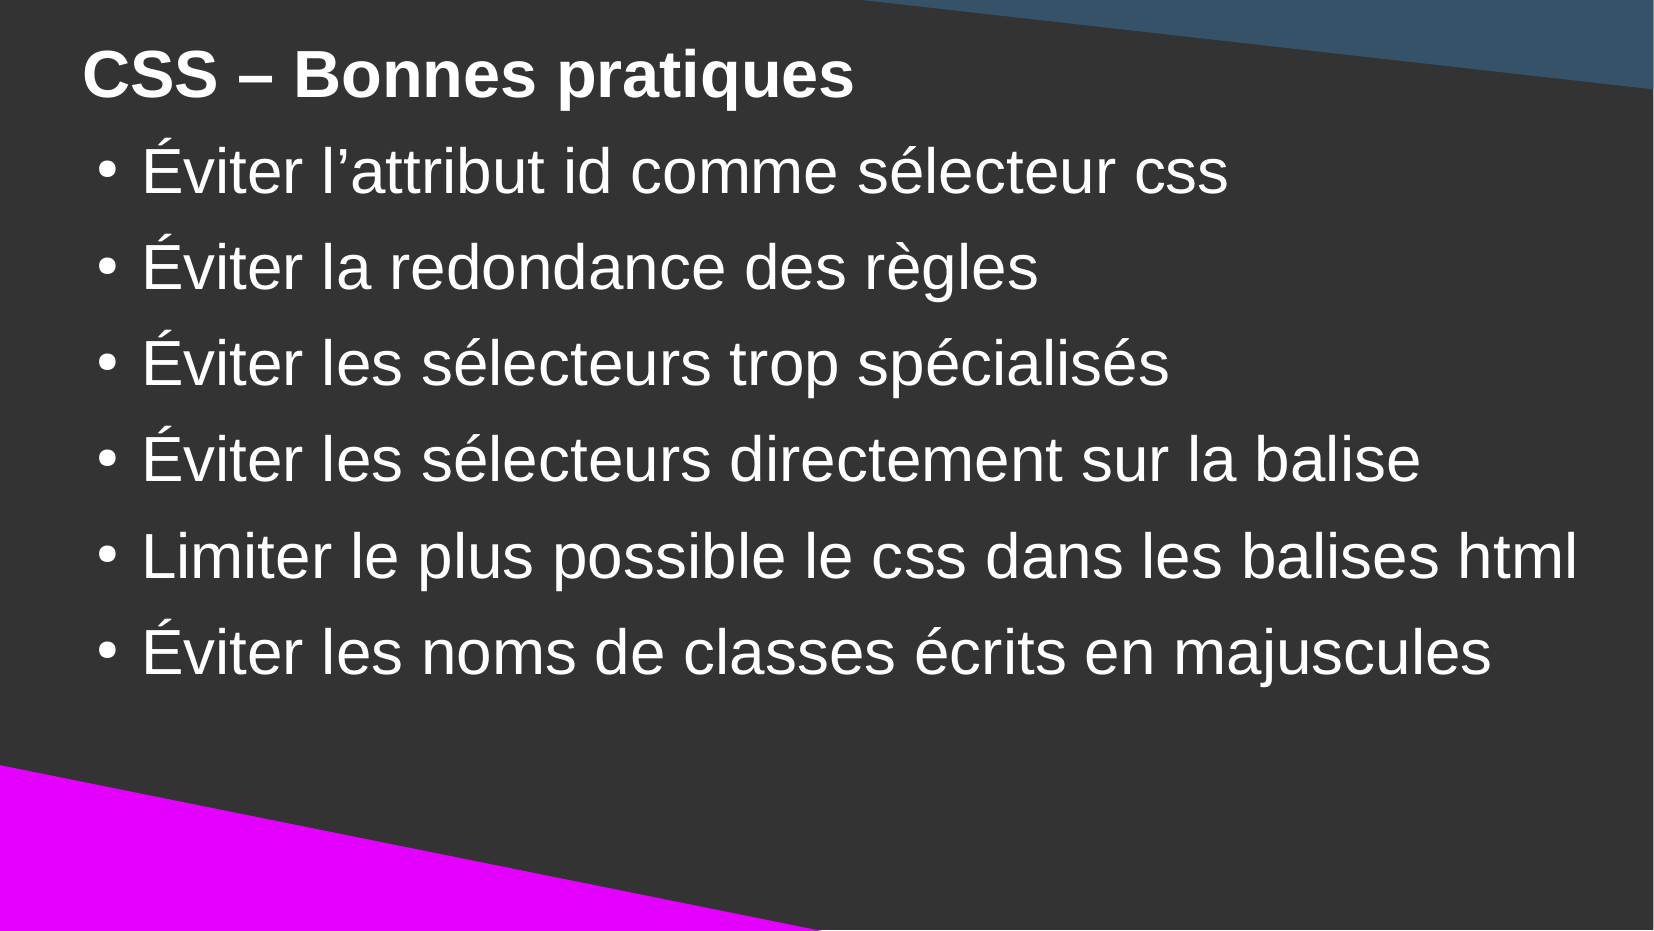

# CSS – Bonnes pratiques
Éviter l’attribut id comme sélecteur css
Éviter la redondance des règles
Éviter les sélecteurs trop spécialisés
Éviter les sélecteurs directement sur la balise
Limiter le plus possible le css dans les balises html
Éviter les noms de classes écrits en majuscules